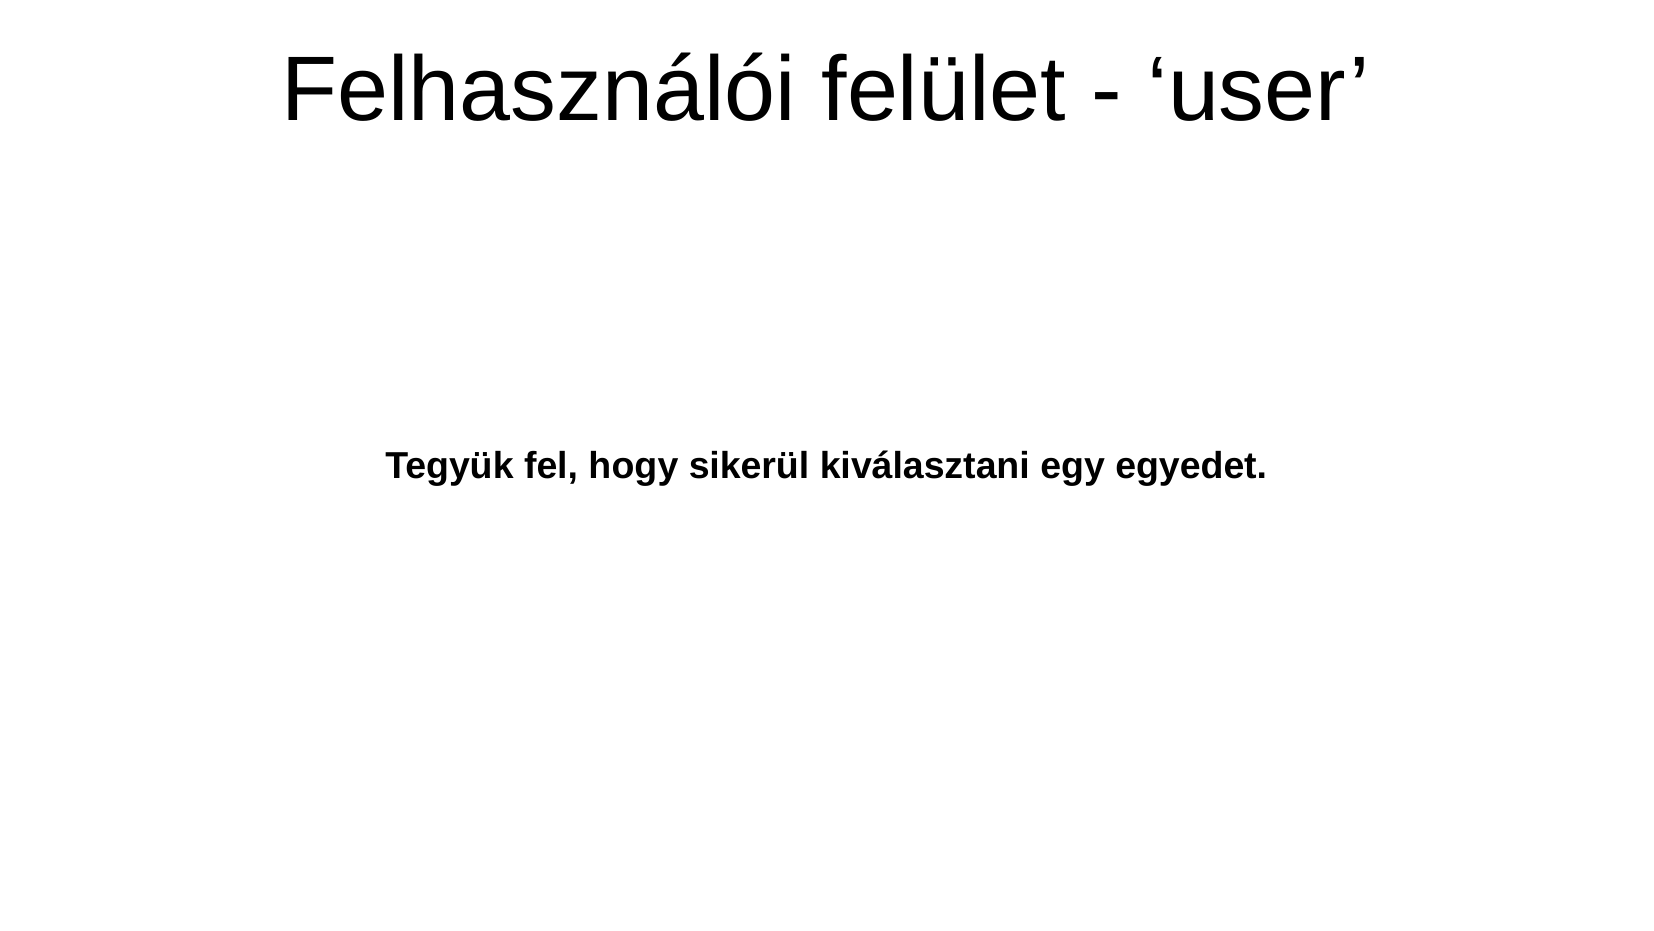

# Felhasználói felület - ‘user’
Tegyük fel, hogy sikerül kiválasztani egy egyedet.